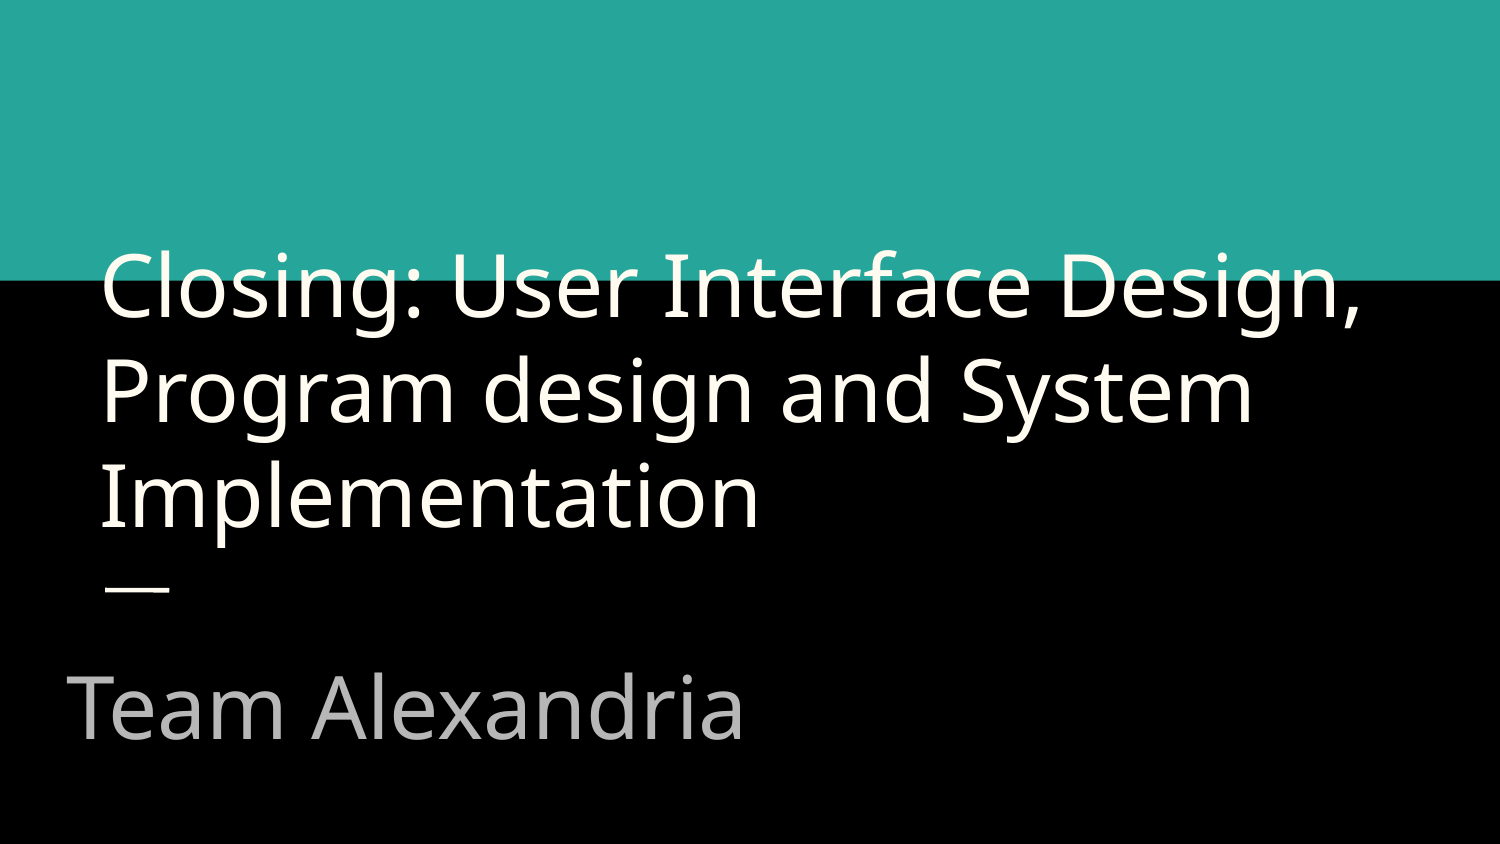

# Closing: User Interface Design, Program design and System Implementation
Team Alexandria